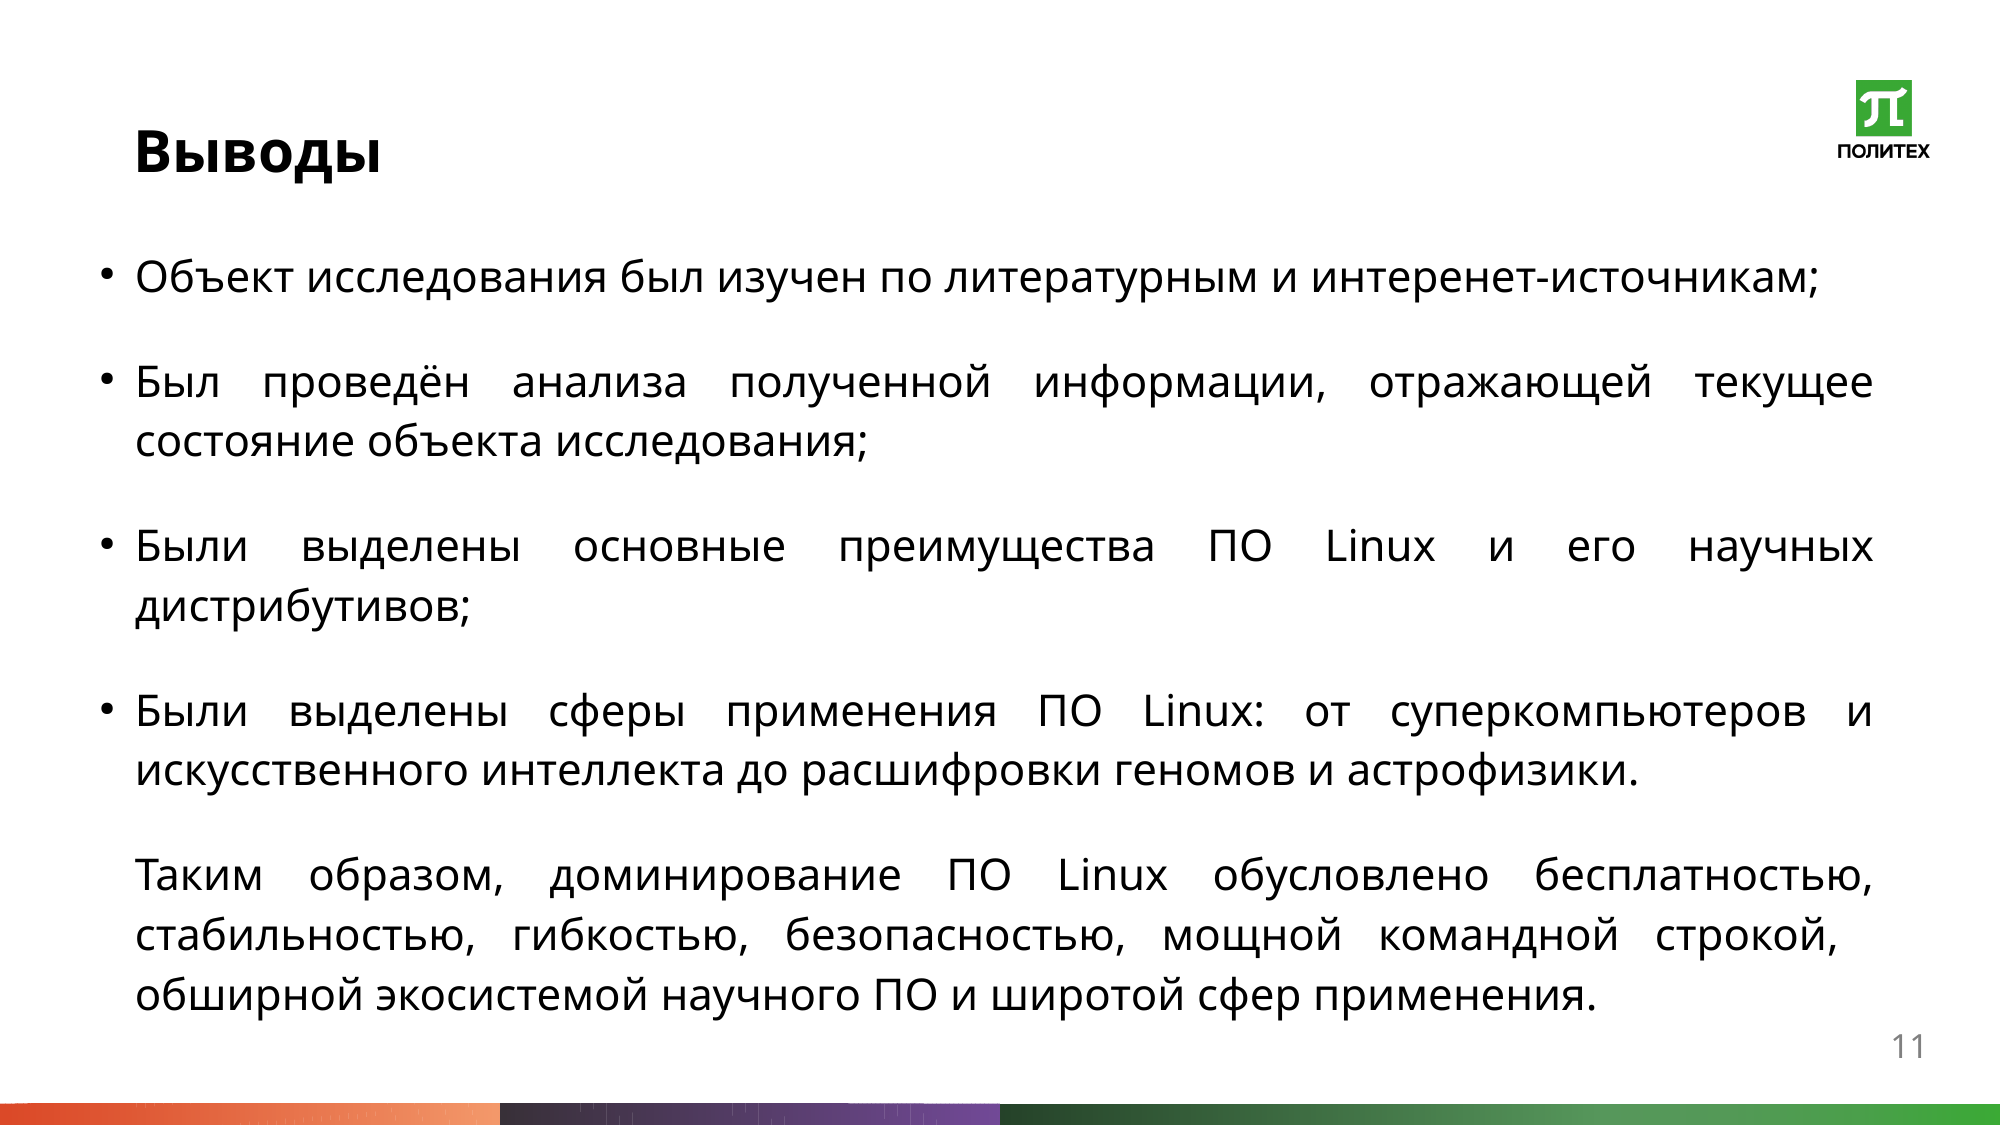

Выводы
Объект исследования был изучен по литературным и интеренет-источникам;
Был проведён анализа полученной информации, отражающей текущее состояние объекта исследования;
Были выделены основные преимущества ПО Linux и его научных дистрибутивов;
Были выделены сферы применения ПО Linux: от суперкомпьютеров и искусственного интеллекта до расшифровки геномов и астрофизики.
Таким образом, доминирование ПО Linux обусловлено бесплатностью, стабильностью, гибкостью, безопасностью, мощной командной строкой, обширной экосистемой научного ПО и широтой сфер применения.